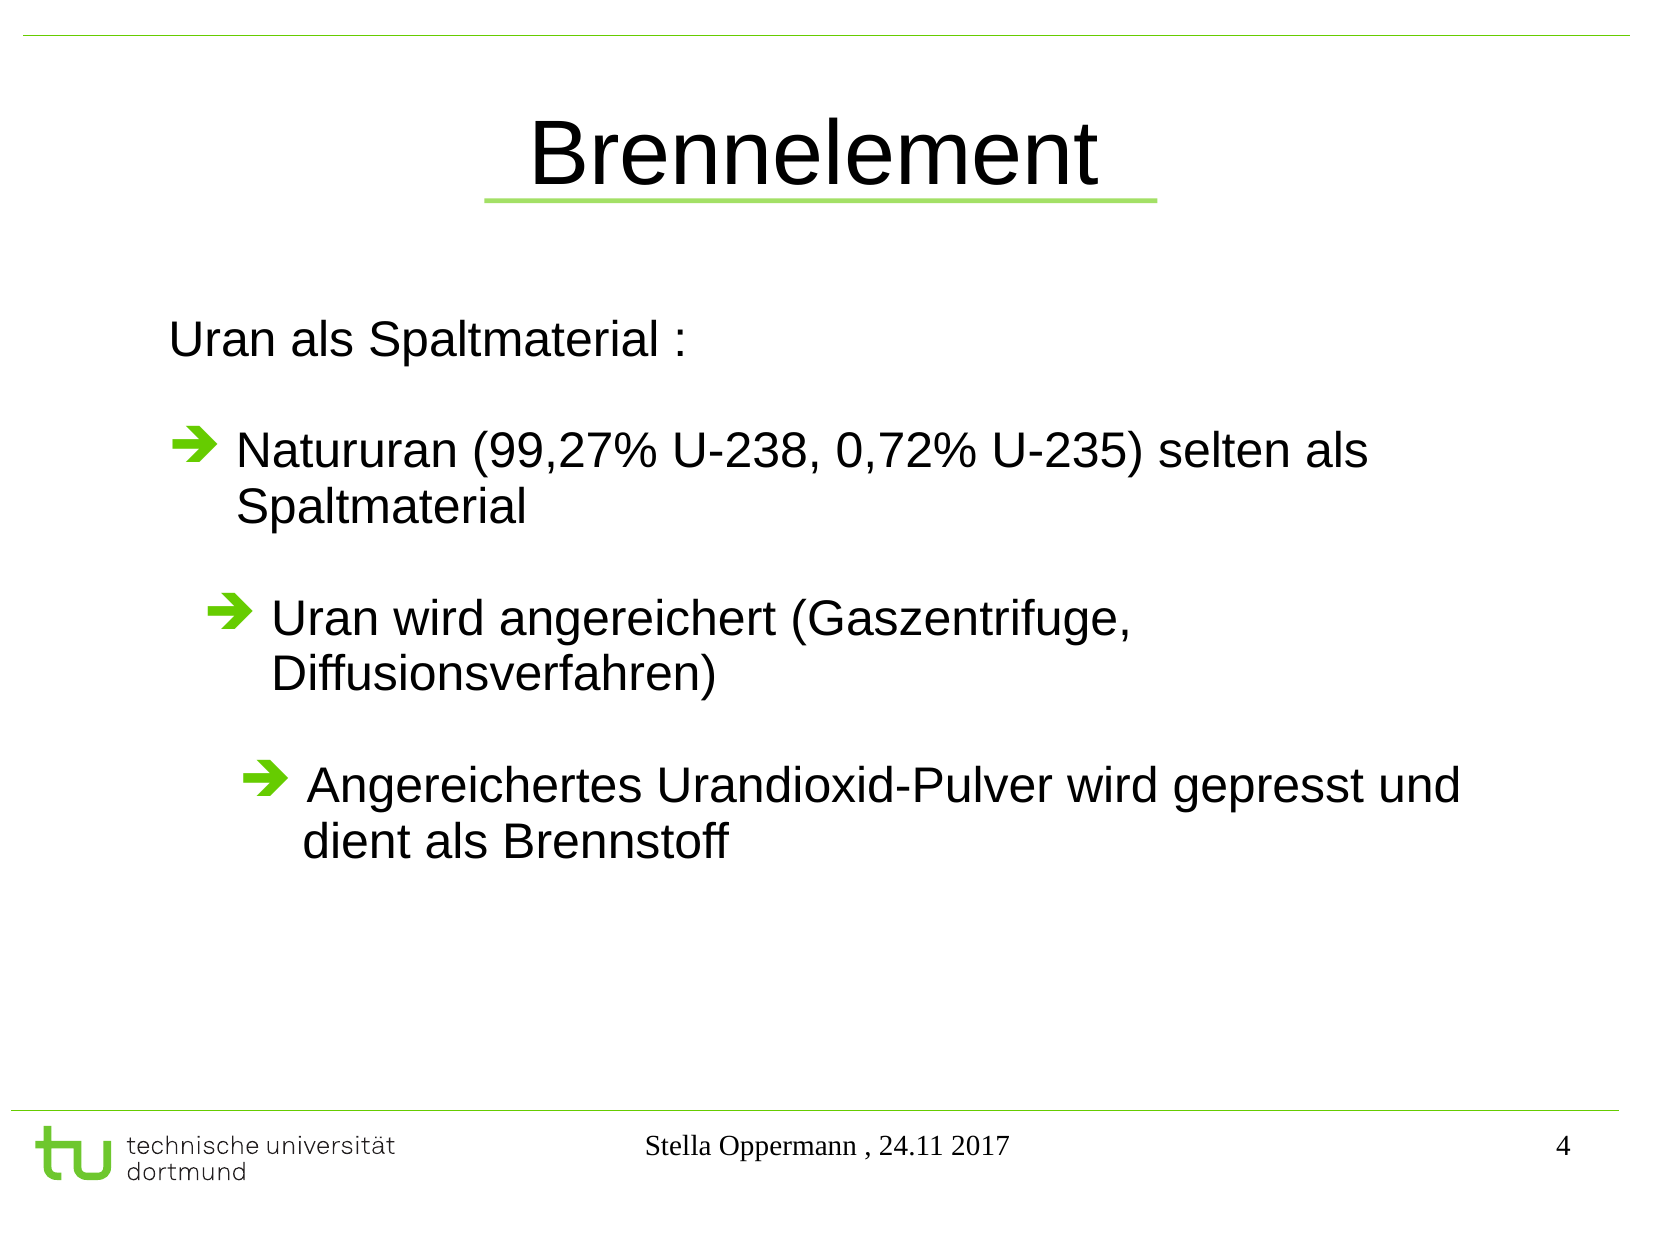

# Brennelement
Uran als Spaltmaterial :
 Natururan (99,27% U-238, 0,72% U-235) selten als
 Spaltmaterial
 Uran wird angereichert (Gaszentrifuge,
 Diffusionsverfahren)
 Angereichertes Urandioxid-Pulver wird gepresst und dient als Brennstoff
Stella Oppermann , 24.11 2017
4